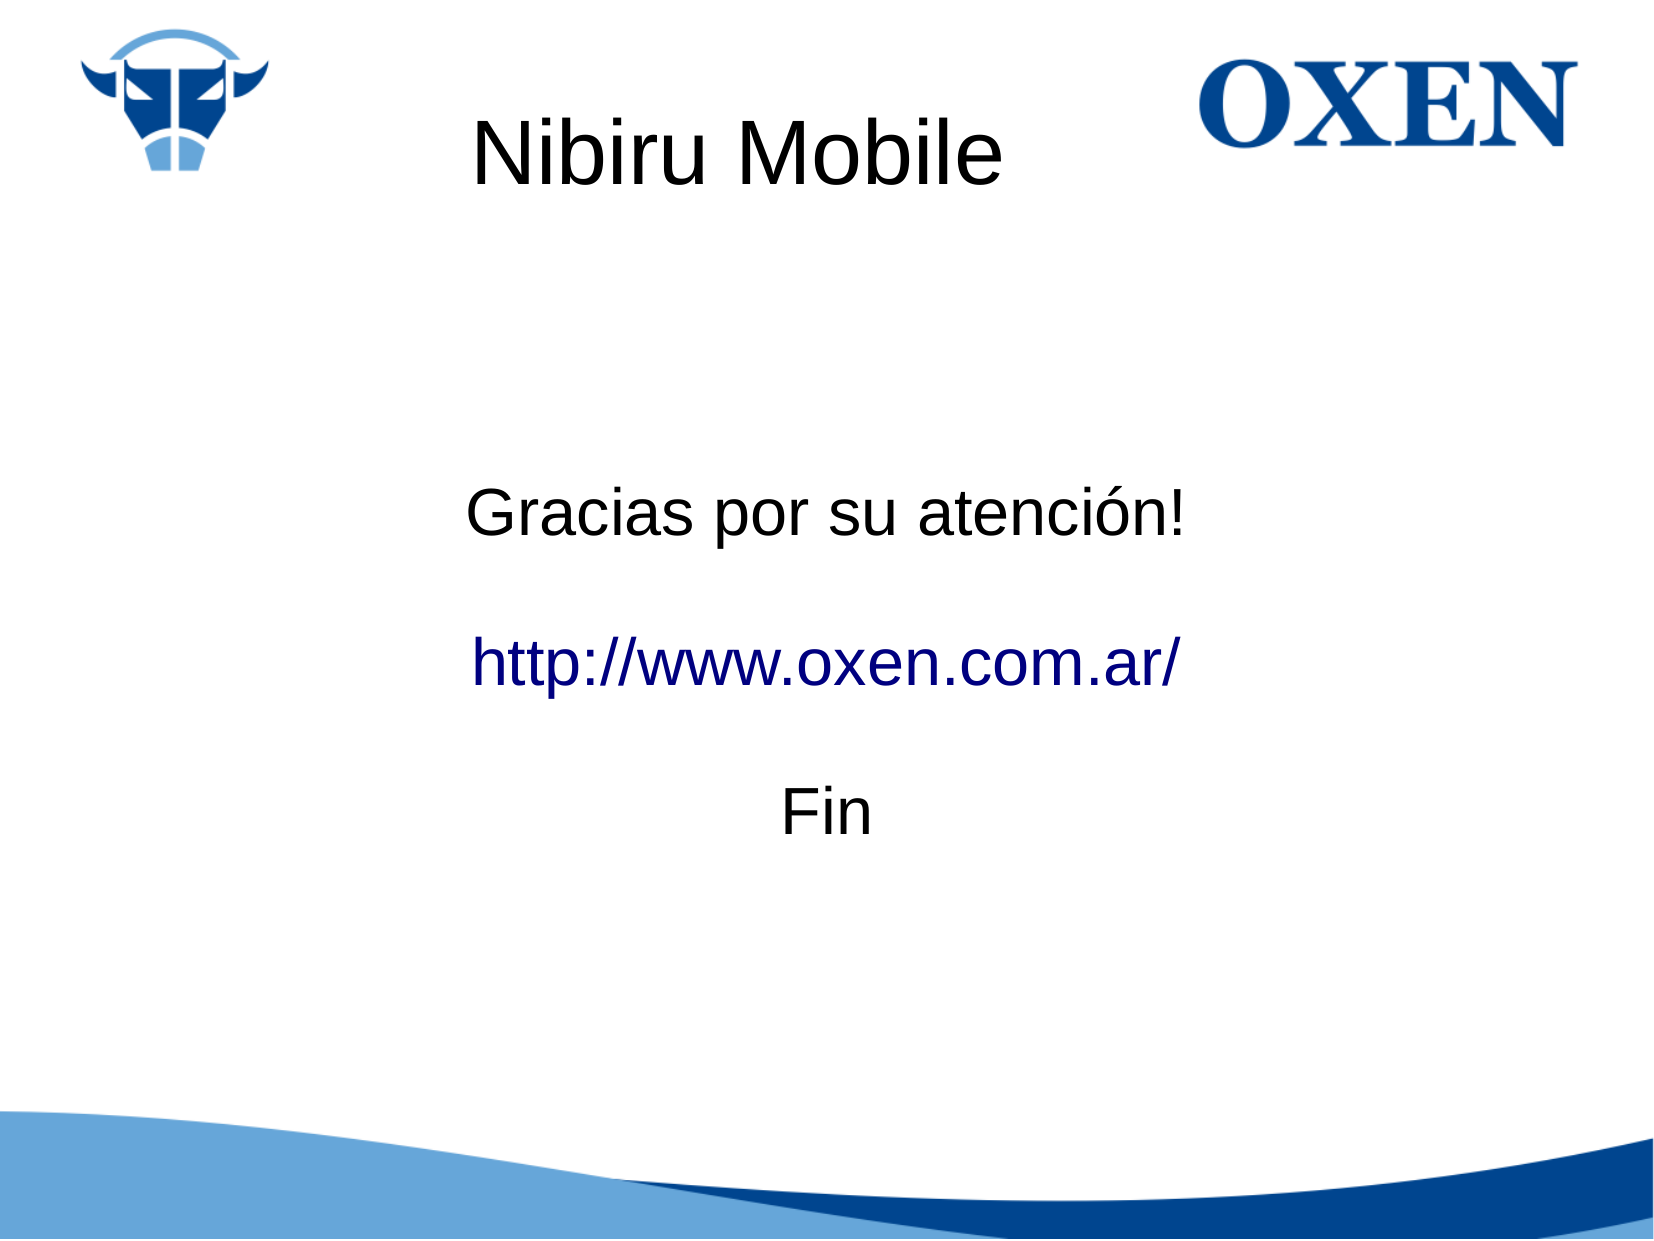

Nibiru Mobile
# Gracias por su atención!
http://www.oxen.com.ar/
Fin